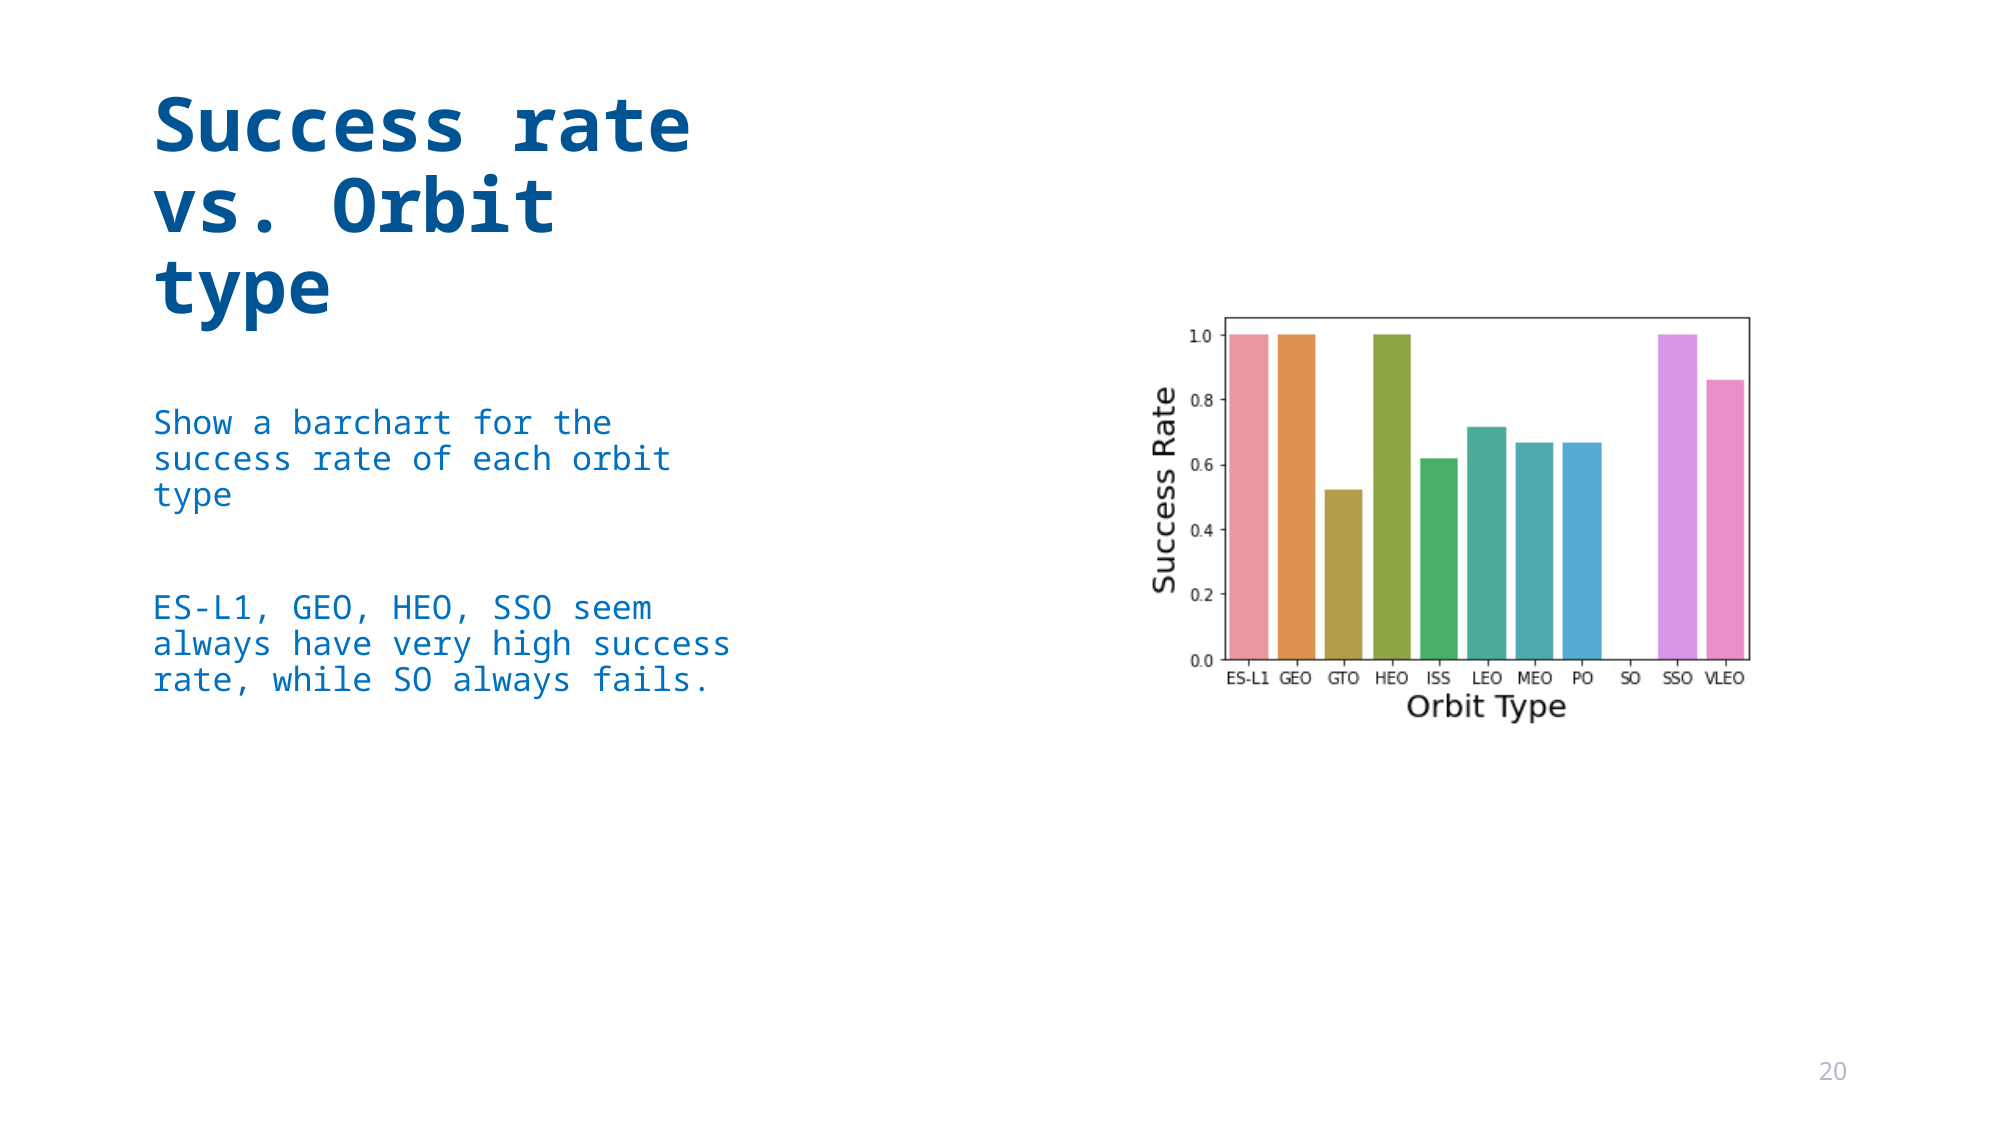

# Success rate vs. Orbit type
Show a barchart for the success rate of each orbit type
ES-L1, GEO, HEO, SSO seem always have very high success rate, while SO always fails.